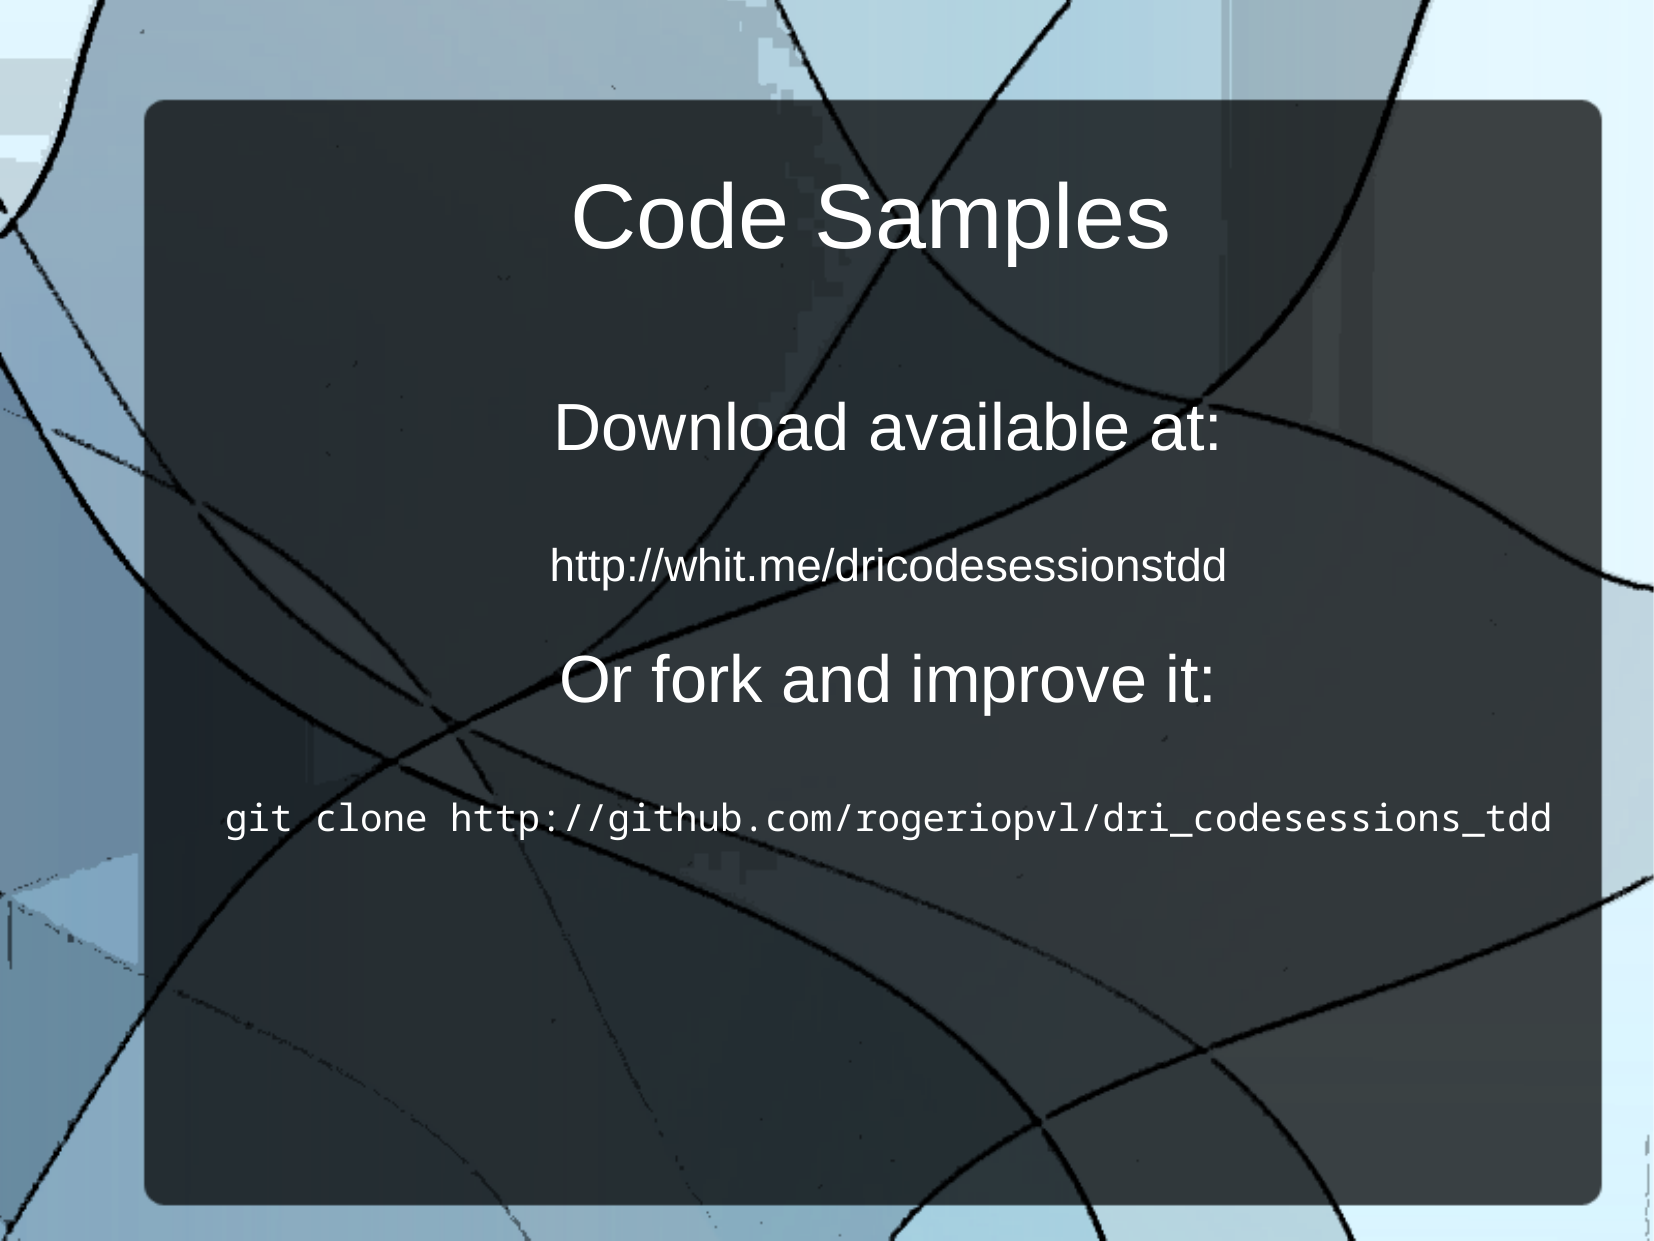

# Code Samples
Download available at:
http://whit.me/dricodesessionstdd
Or fork and improve it:
git clone http://github.com/rogeriopvl/dri_codesessions_tdd